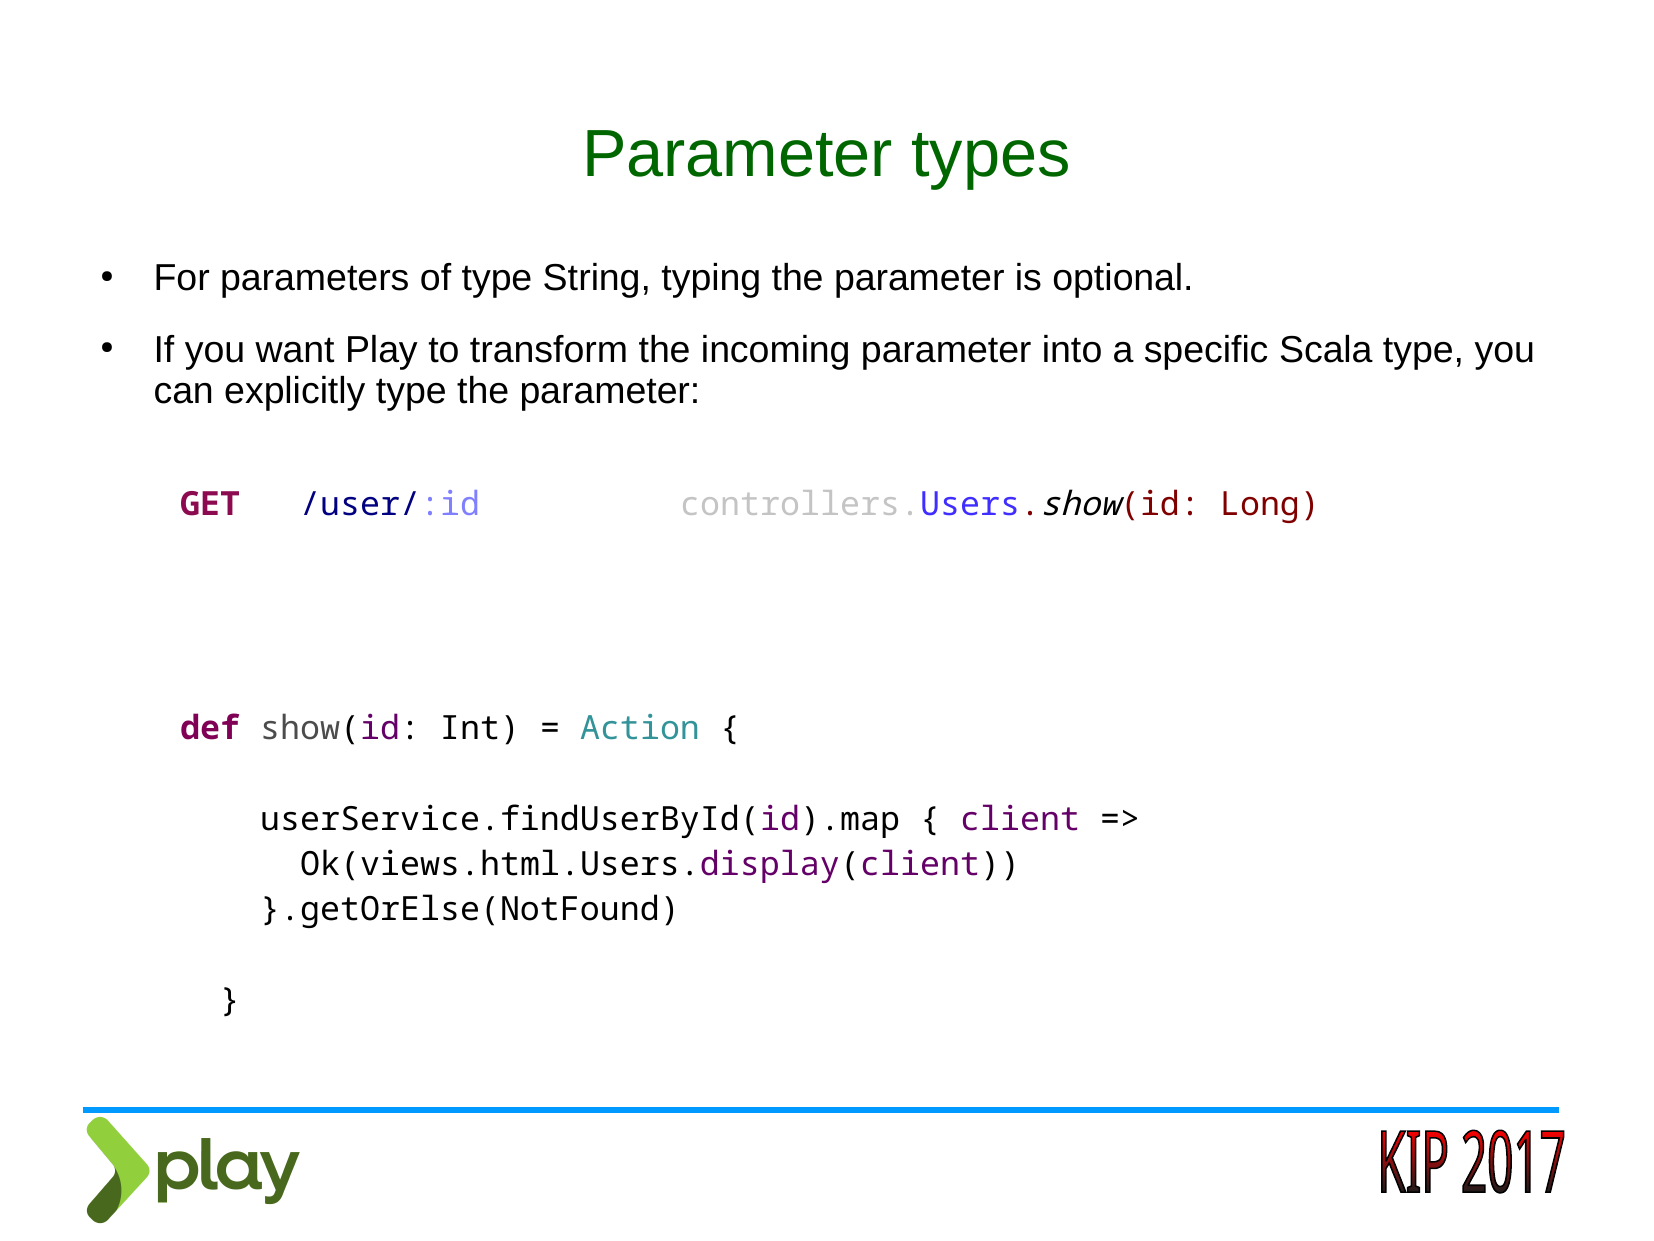

# Parameter types
For parameters of type String, typing the parameter is optional.
If you want Play to transform the incoming parameter into a specific Scala type, you can explicitly type the parameter:
GET /user/:id controllers.Users.show(id: Long)
def show(id: Int) = Action {
 userService.findUserById(id).map { client =>
 Ok(views.html.Users.display(client))
 }.getOrElse(NotFound)
 }